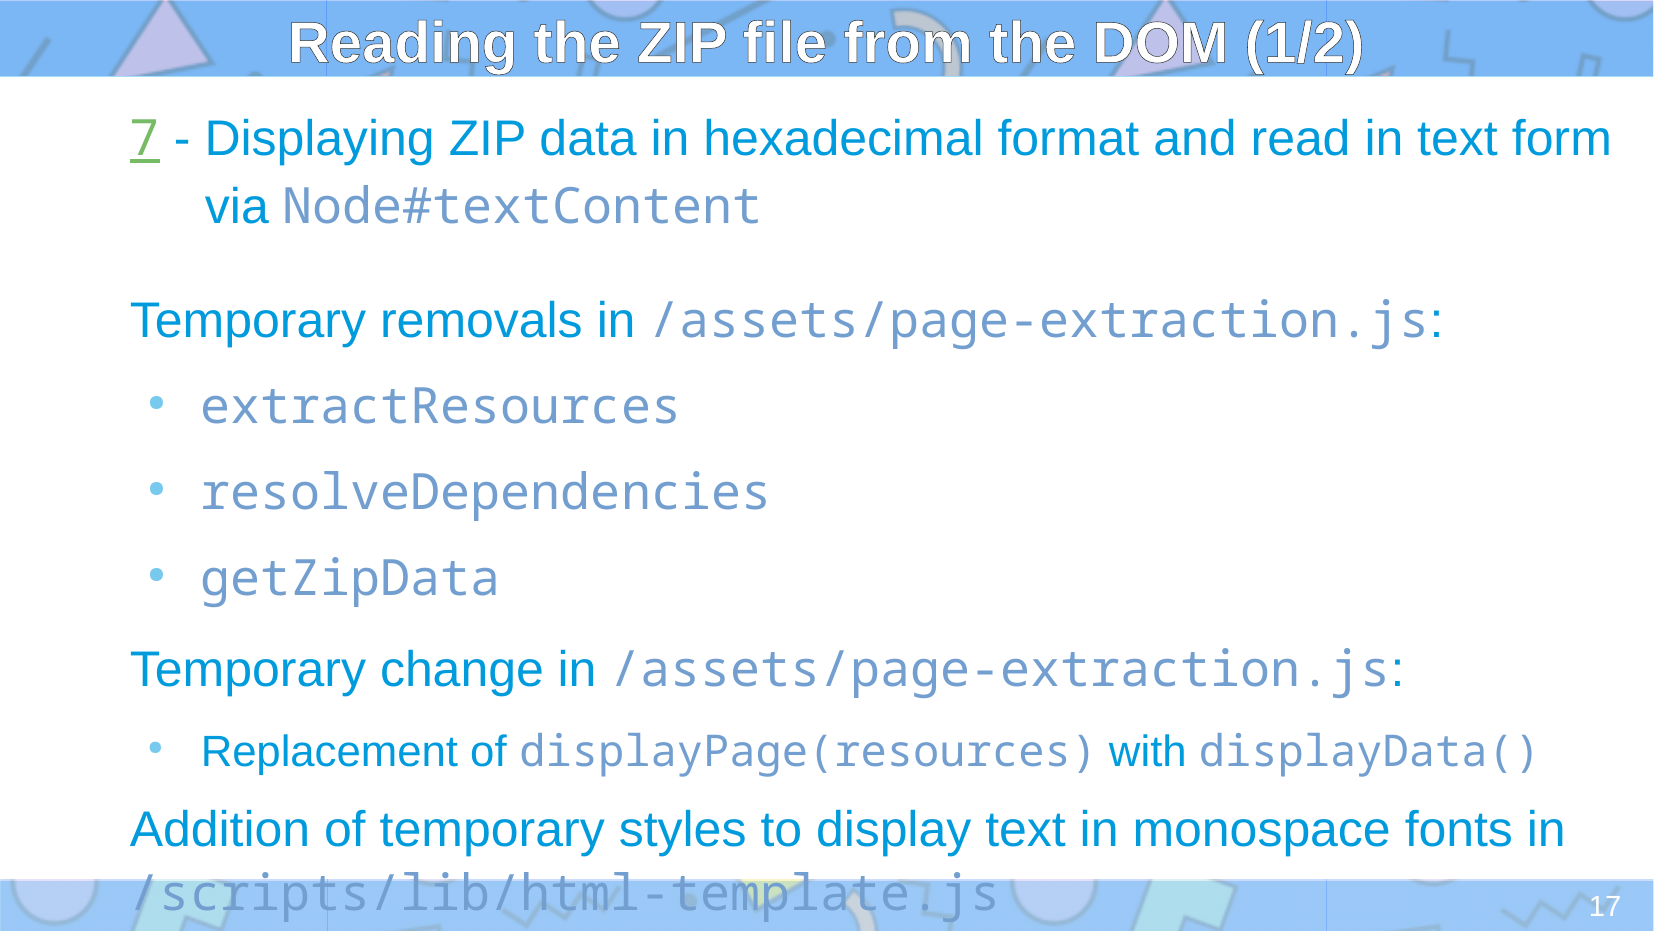

# Reading the ZIP file from the DOM (1/2)
7 - Displaying ZIP data in hexadecimal format and read in text form
	via Node#textContent
Temporary removals in /assets/page-extraction.js:
extractResources
resolveDependencies
getZipData
Temporary change in /assets/page-extraction.js:
Replacement of displayPage(resources) with displayData()
Addition of temporary styles to display text in monospace fonts in /scripts/lib/html-template.js
17